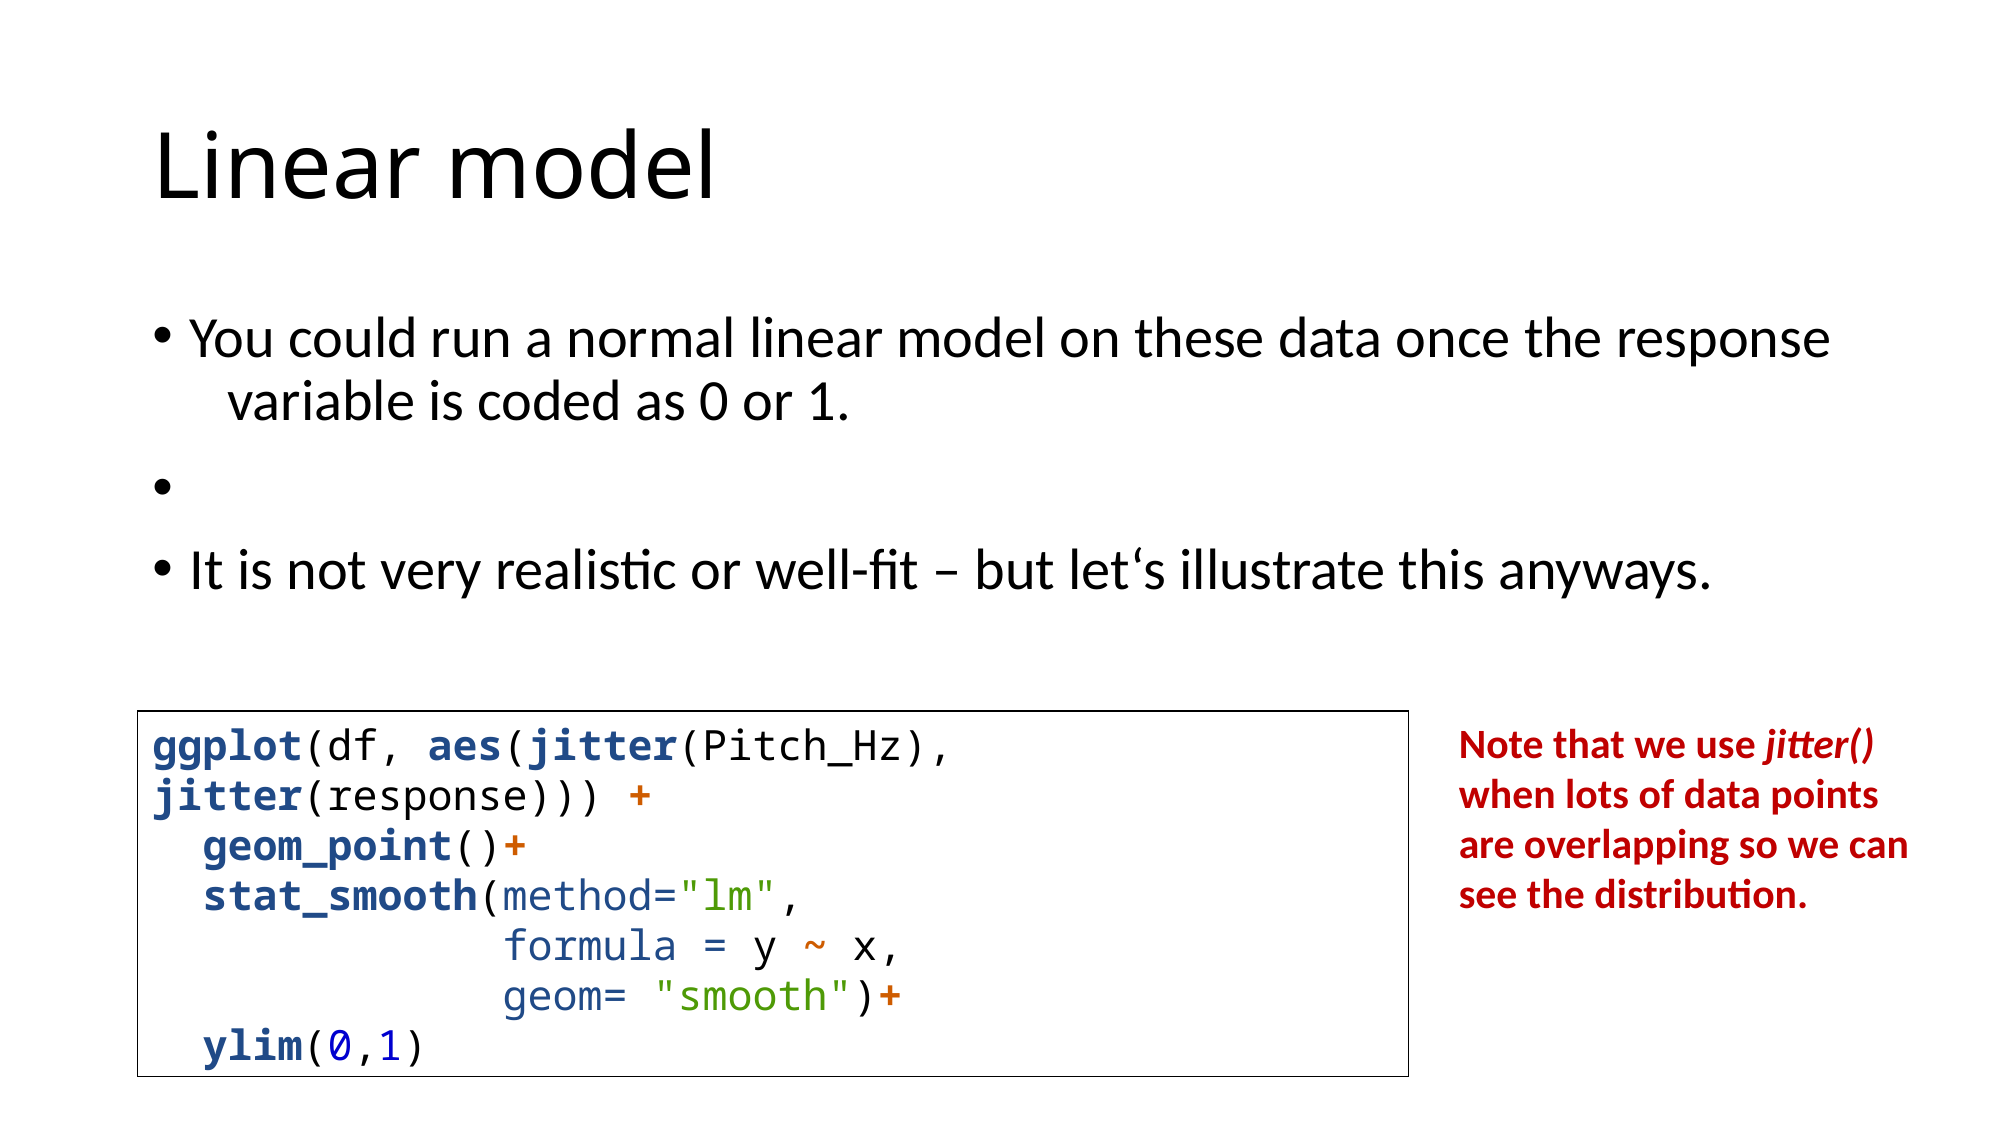

# Linear model
You could run a normal linear model on these data once the response variable is coded as 0 or 1.
It is not very realistic or well-fit – but let‘s illustrate this anyways.
Note that we use jitter() when lots of data points are overlapping so we can see the distribution.
ggplot(df, aes(jitter(Pitch_Hz), jitter(response))) +
 geom_point()+
 stat_smooth(method="lm",
 formula = y ~ x,
 geom= "smooth")+
 ylim(0,1)